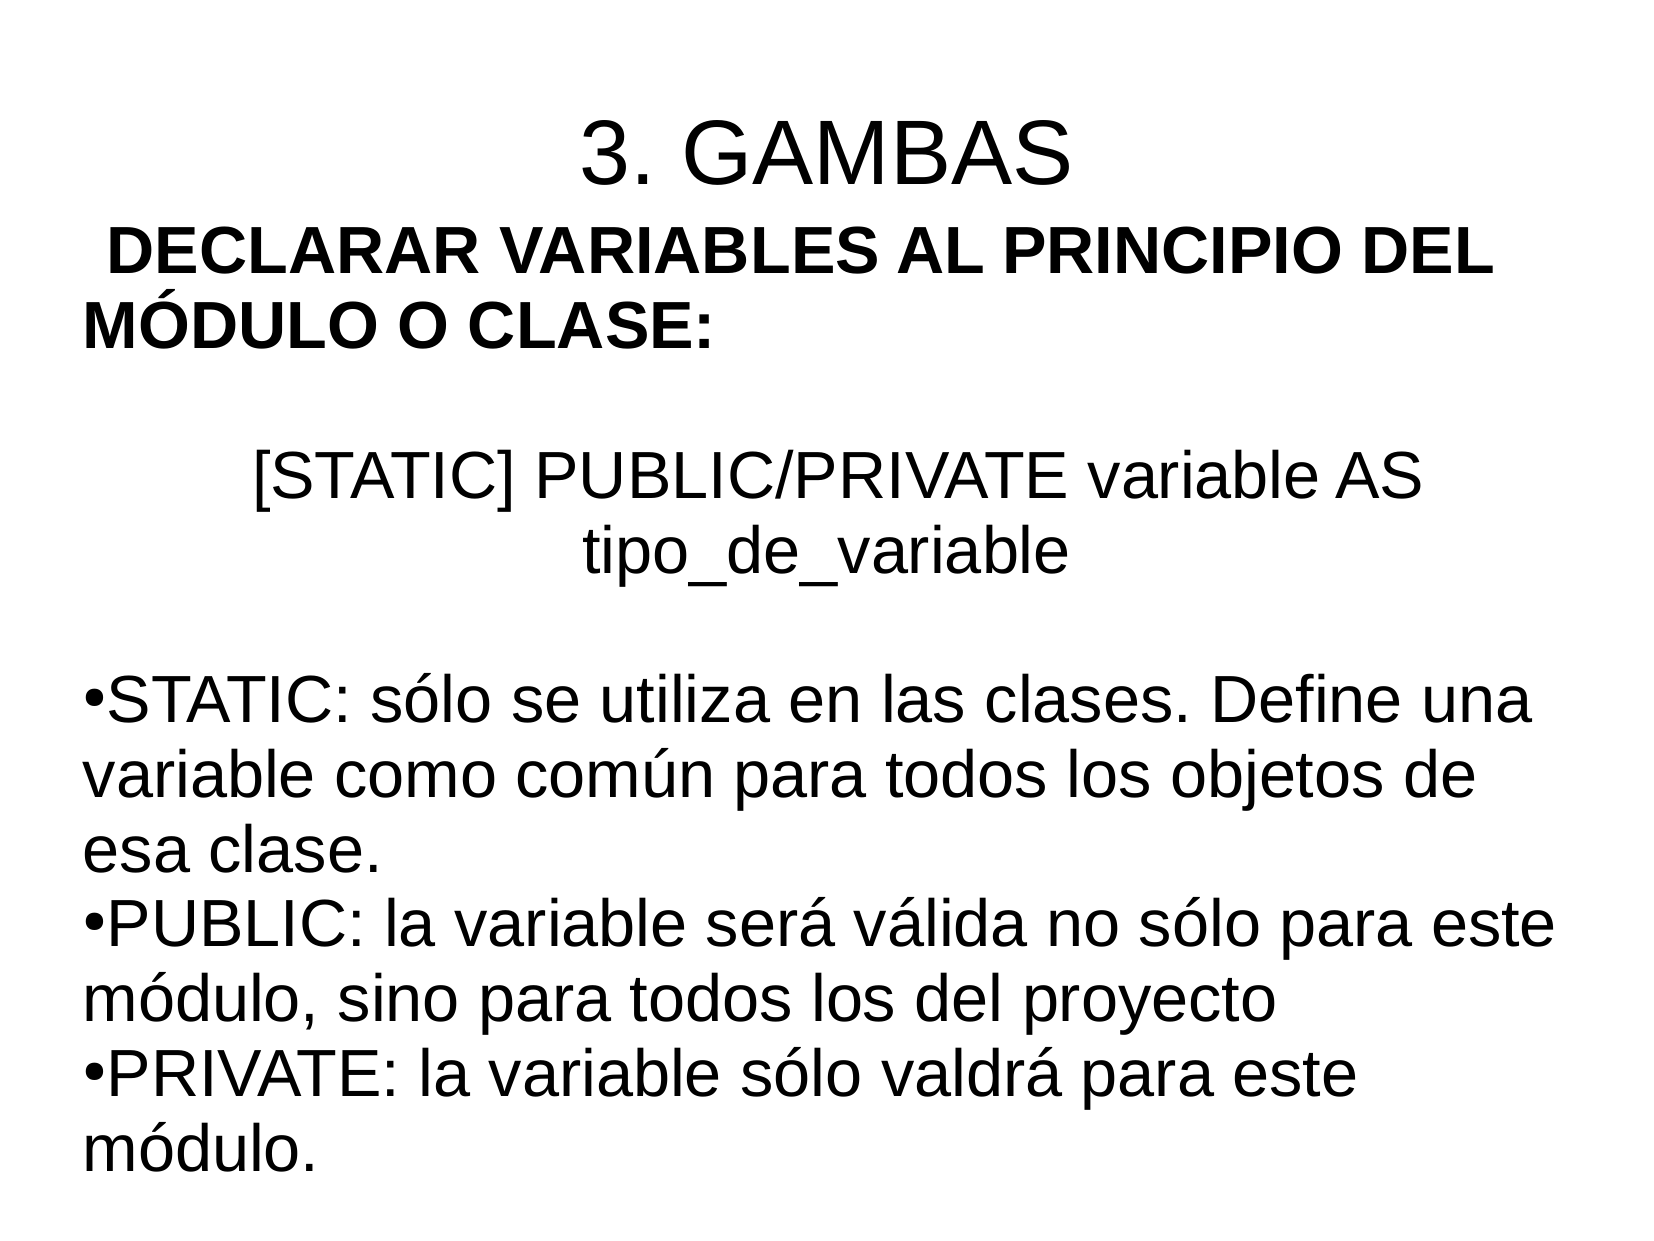

# 3. GAMBAS
DECLARAR VARIABLES AL PRINCIPIO DEL MÓDULO O CLASE:
[STATIC] PUBLIC/PRIVATE variable AS tipo_de_variable
STATIC: sólo se utiliza en las clases. Define una variable como común para todos los objetos de esa clase.
PUBLIC: la variable será válida no sólo para este módulo, sino para todos los del proyecto
PRIVATE: la variable sólo valdrá para este módulo.